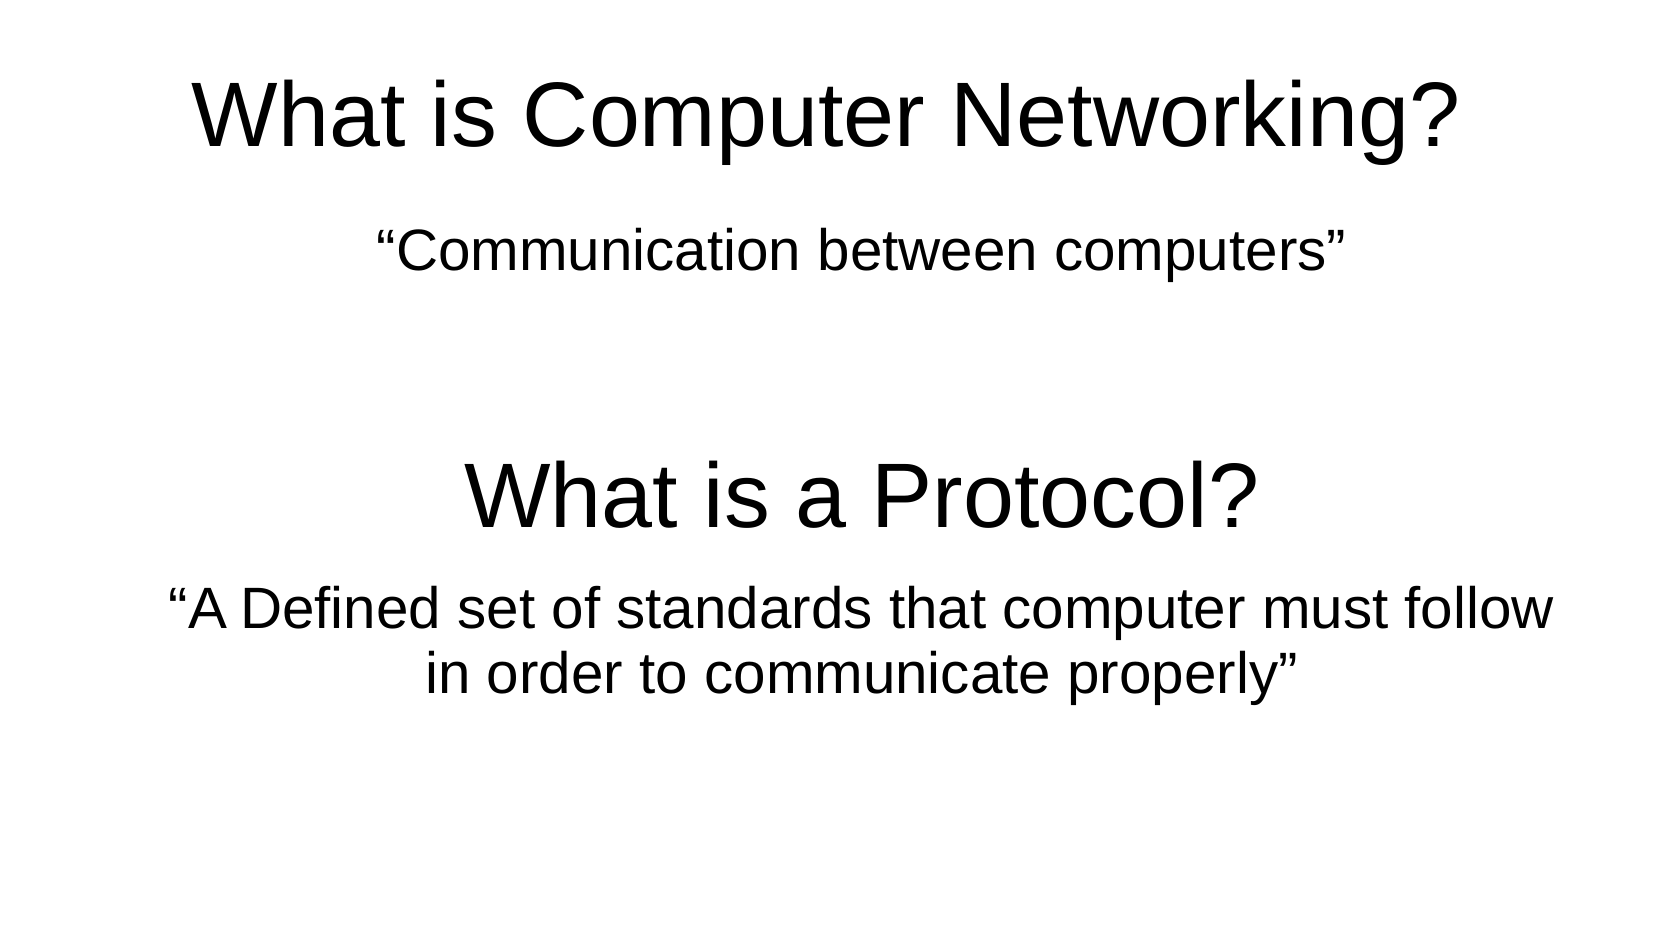

# What is Computer Networking?
“Communication between computers”
What is a Protocol?
“A Defined set of standards that computer must follow in order to communicate properly”